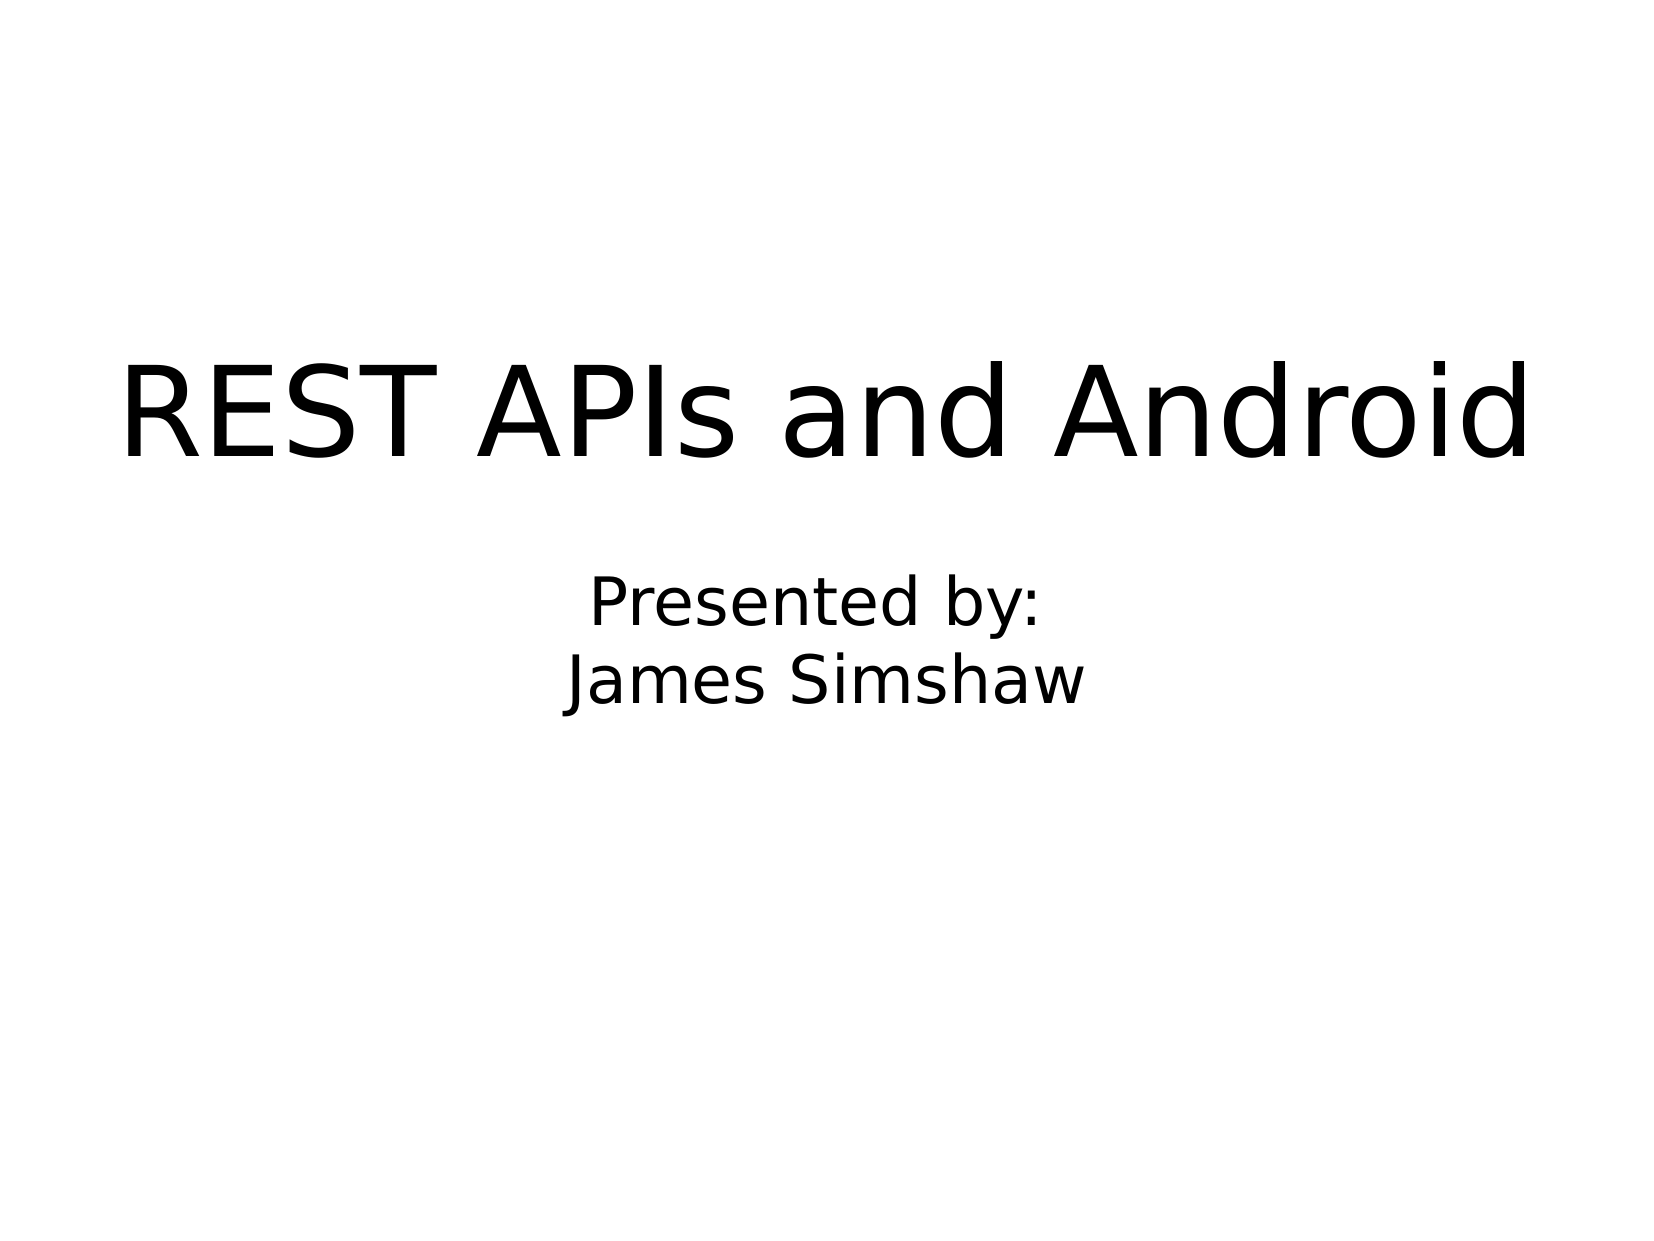

# REST APIs and Android
Presented by:
James Simshaw